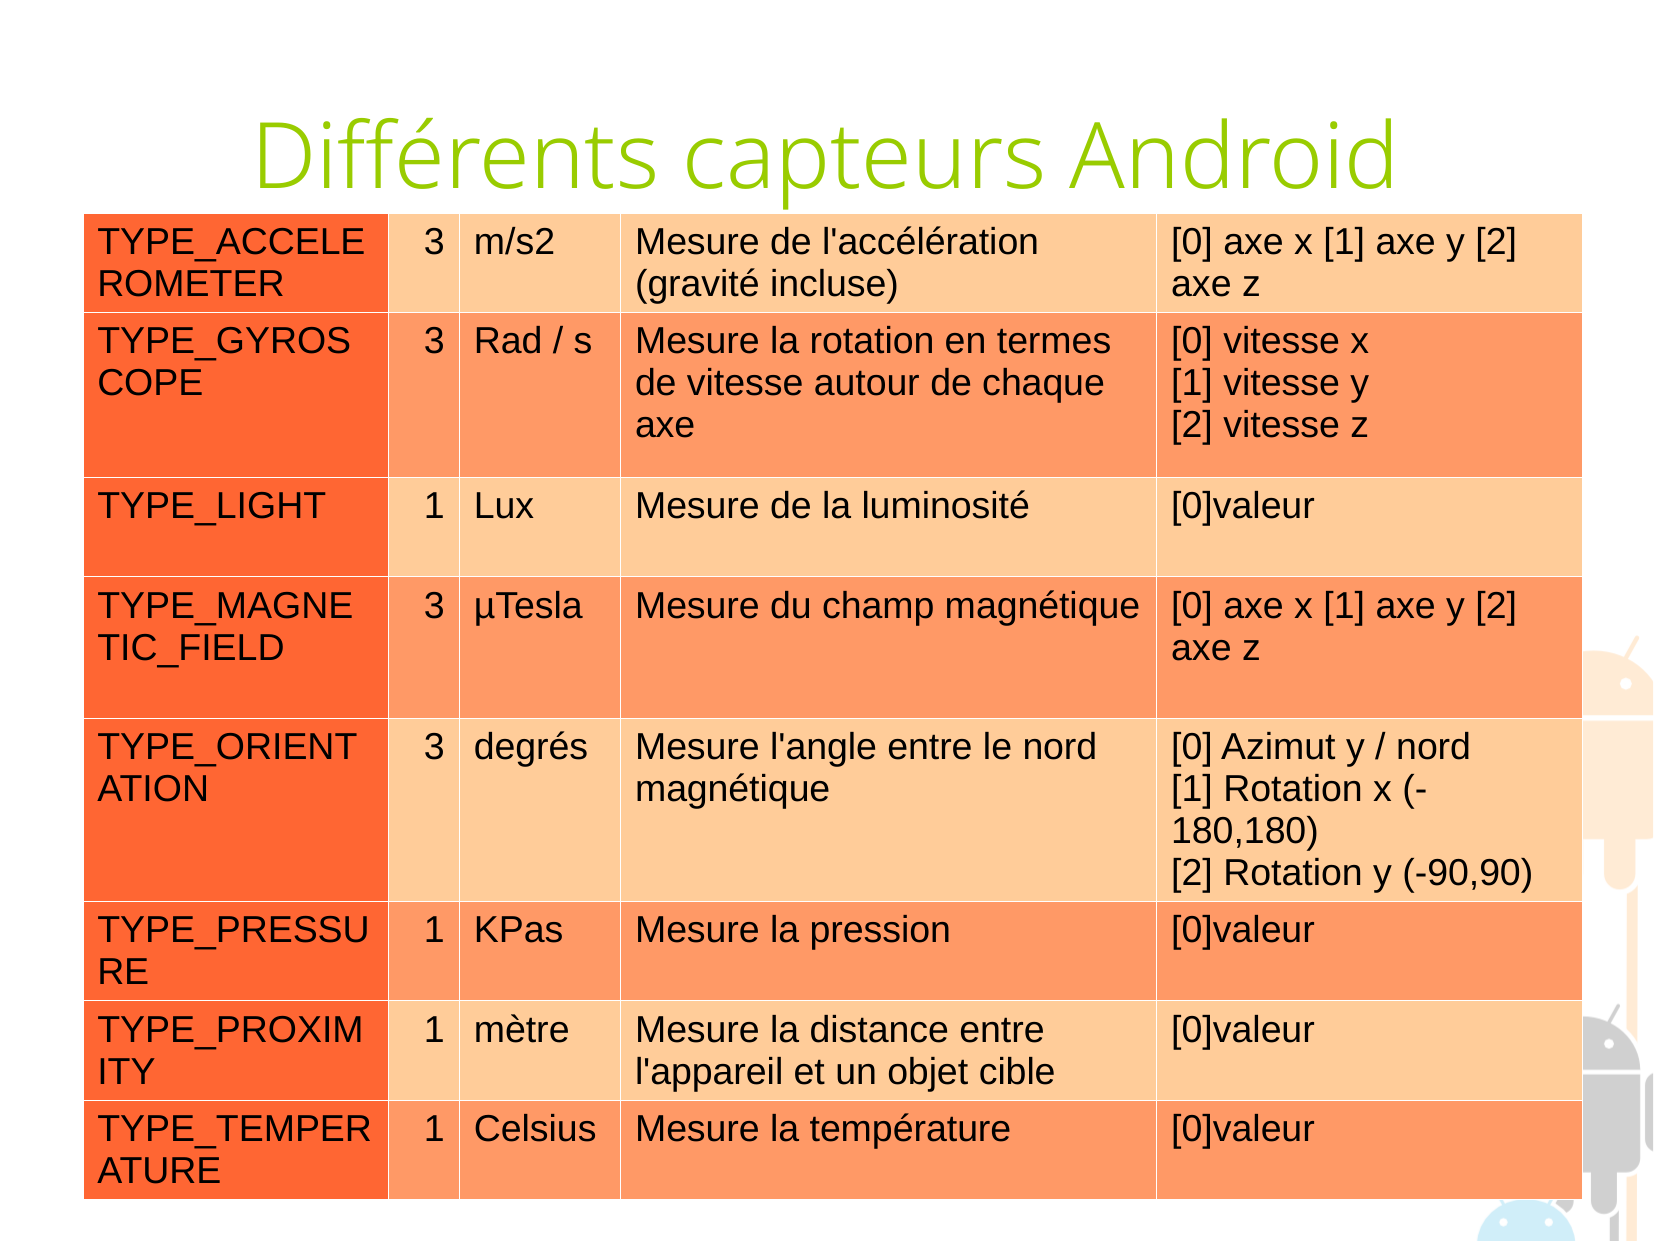

# Différents capteurs Android
| TYPE\_ACCELEROMETER | 3 | m/s2 | Mesure de l'accélération (gravité incluse) | [0] axe x [1] axe y [2] axe z |
| --- | --- | --- | --- | --- |
| TYPE\_GYROSCOPE | 3 | Rad / s | Mesure la rotation en termes de vitesse autour de chaque axe | [0] vitesse x [1] vitesse y [2] vitesse z |
| TYPE\_LIGHT | 1 | Lux | Mesure de la luminosité | [0]valeur |
| TYPE\_MAGNETIC\_FIELD | 3 | µTesla | Mesure du champ magnétique | [0] axe x [1] axe y [2] axe z |
| TYPE\_ORIENTATION | 3 | degrés | Mesure l'angle entre le nord magnétique | [0] Azimut y / nord [1] Rotation x (-180,180) [2] Rotation y (-90,90) |
| TYPE\_PRESSURE | 1 | KPas | Mesure la pression | [0]valeur |
| TYPE\_PROXIMITY | 1 | mètre | Mesure la distance entre l'appareil et un objet cible | [0]valeur |
| TYPE\_TEMPERATURE | 1 | Celsius | Mesure la température | [0]valeur |
session sept 2016
Yann Caron (c) 2014
5